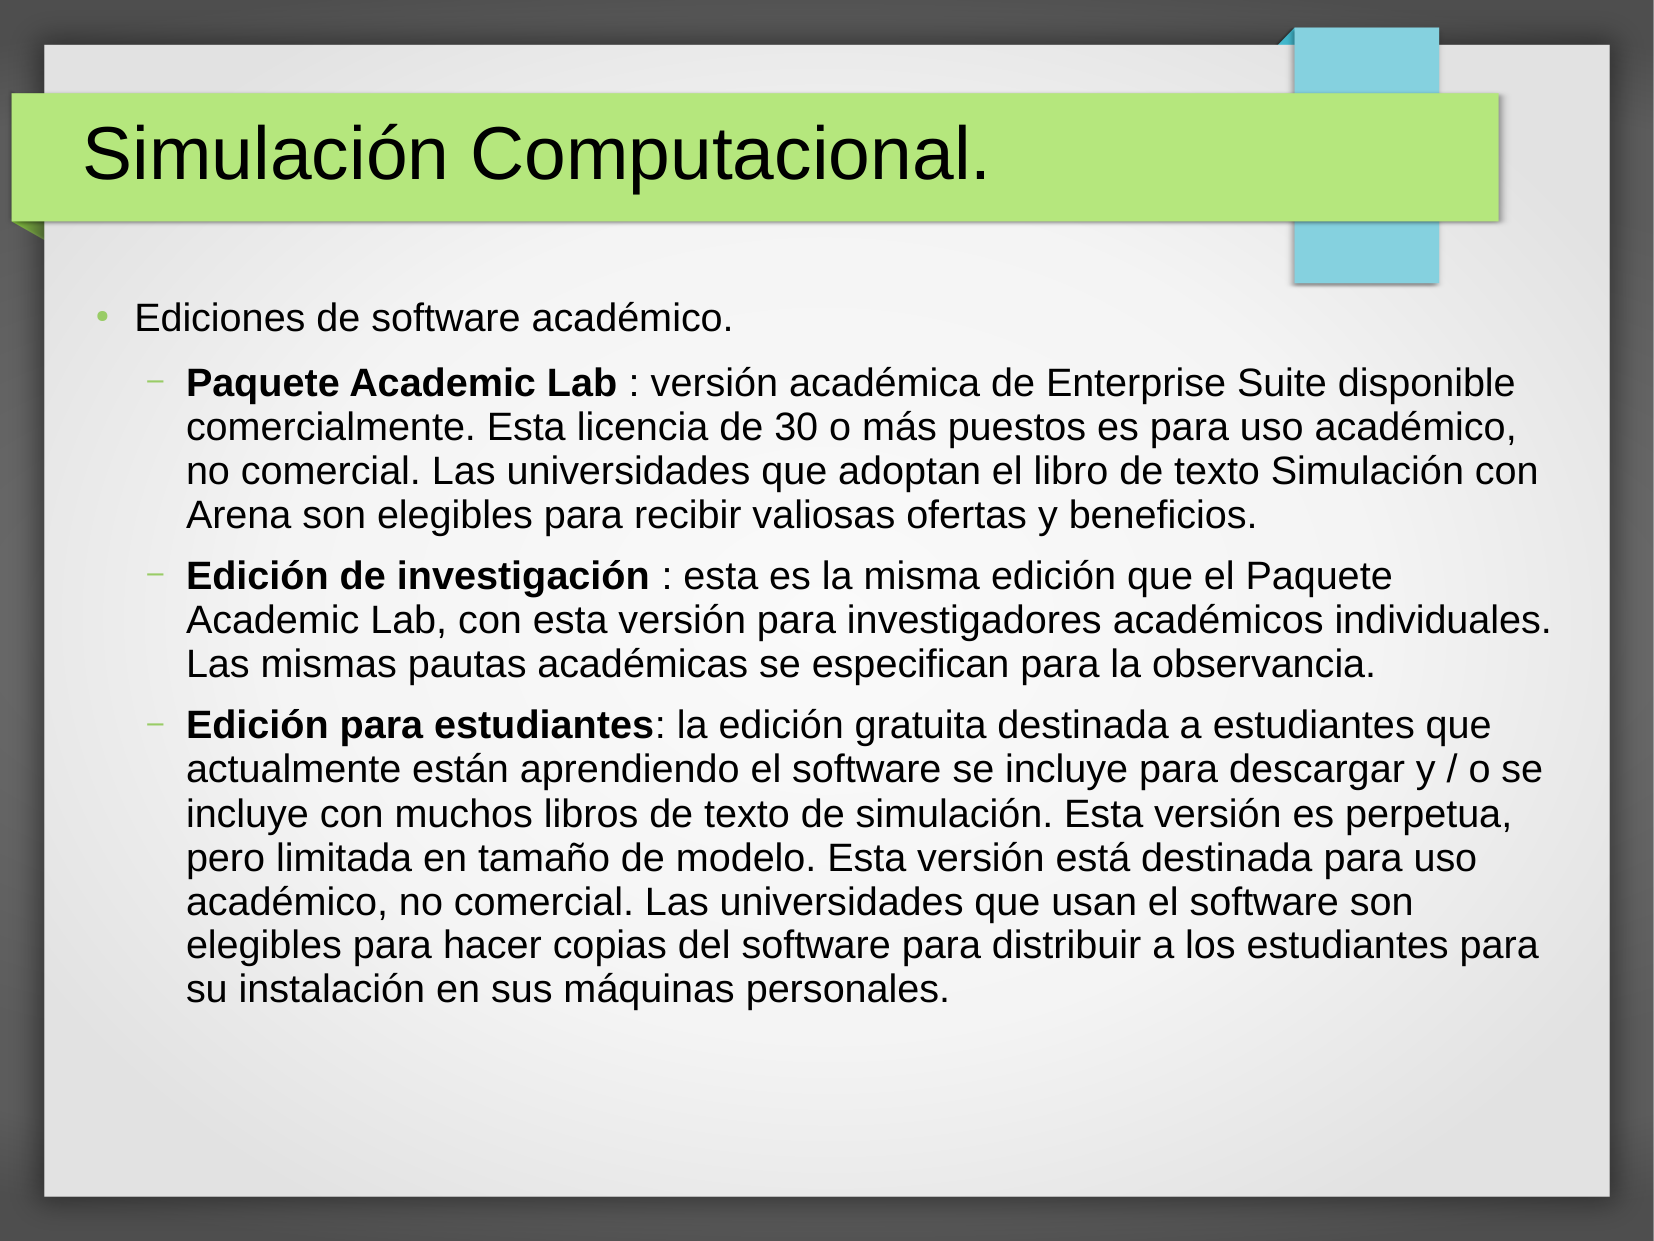

# Simulación Computacional.
Ediciones de software académico.
Paquete Academic Lab : versión académica de Enterprise Suite disponible comercialmente. Esta licencia de 30 o más puestos es para uso académico, no comercial. Las universidades que adoptan el libro de texto Simulación con Arena son elegibles para recibir valiosas ofertas y beneficios.
Edición de investigación : esta es la misma edición que el Paquete Academic Lab, con esta versión para investigadores académicos individuales. Las mismas pautas académicas se especifican para la observancia.
Edición para estudiantes: la edición gratuita destinada a estudiantes que actualmente están aprendiendo el software se incluye para descargar y / o se incluye con muchos libros de texto de simulación. Esta versión es perpetua, pero limitada en tamaño de modelo. Esta versión está destinada para uso académico, no comercial. Las universidades que usan el software son elegibles para hacer copias del software para distribuir a los estudiantes para su instalación en sus máquinas personales.